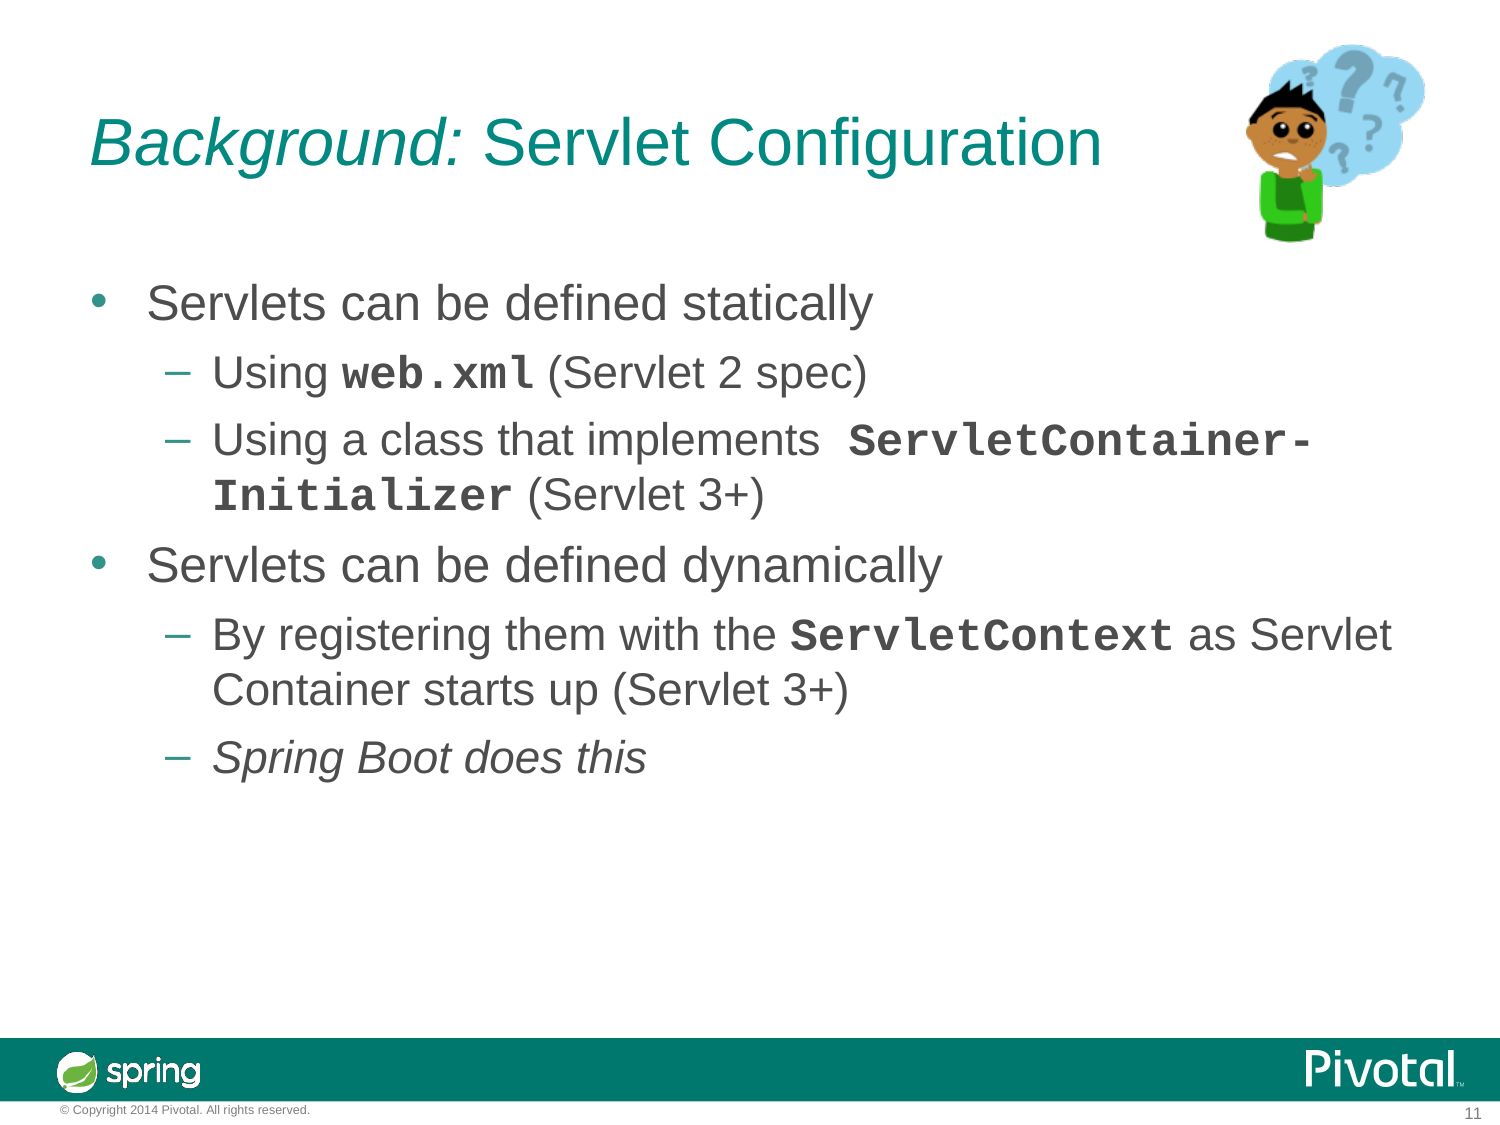

# Background: Servlet Configuration
Servlets can be defined statically
Using web.xml (Servlet 2 spec)
Using a class that implements ServletContainer-Initializer (Servlet 3+)
Servlets can be defined dynamically
By registering them with the ServletContext as Servlet Container starts up (Servlet 3+)
Spring Boot does this